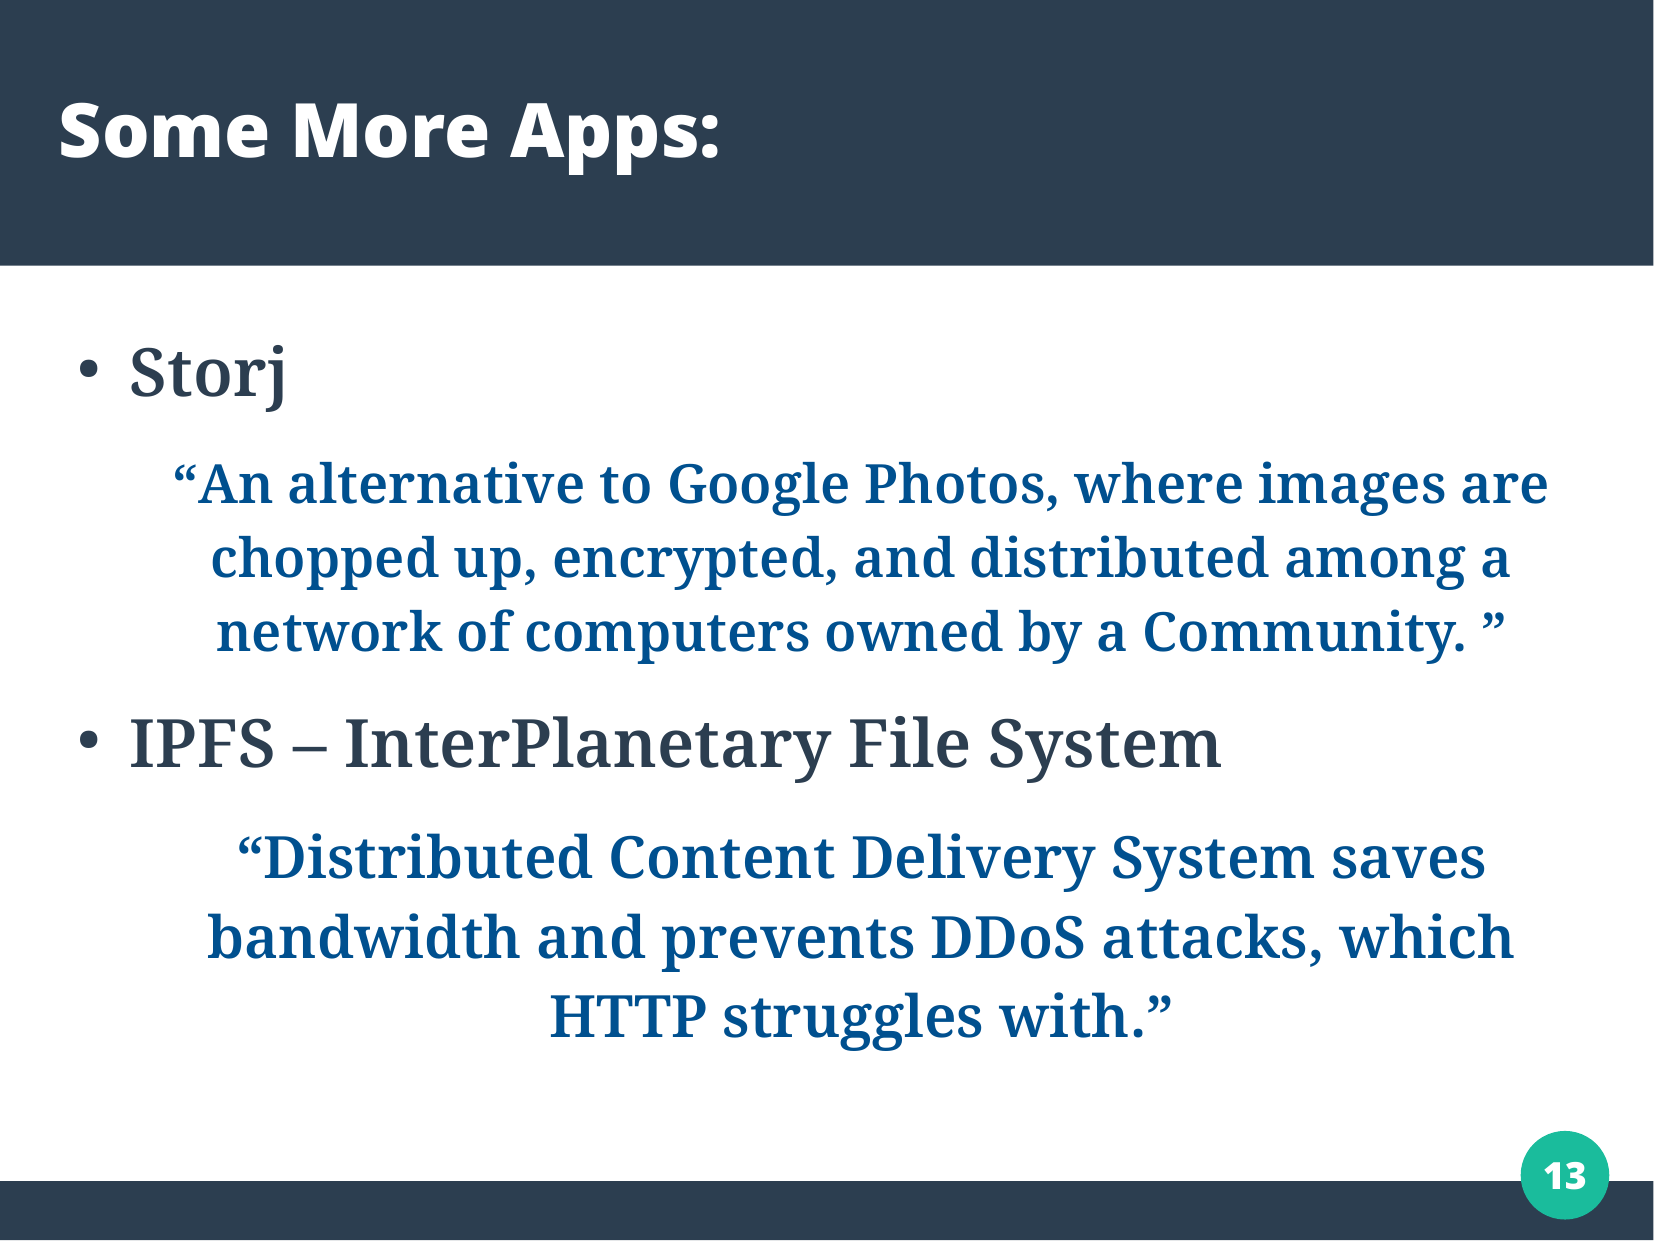

# Some More Apps:
Storj
“An alternative to Google Photos, where images are chopped up, encrypted, and distributed among a network of computers owned by a Community. ”
IPFS – InterPlanetary File System
“Distributed Content Delivery System saves bandwidth and prevents DDoS attacks, which HTTP struggles with.”
13